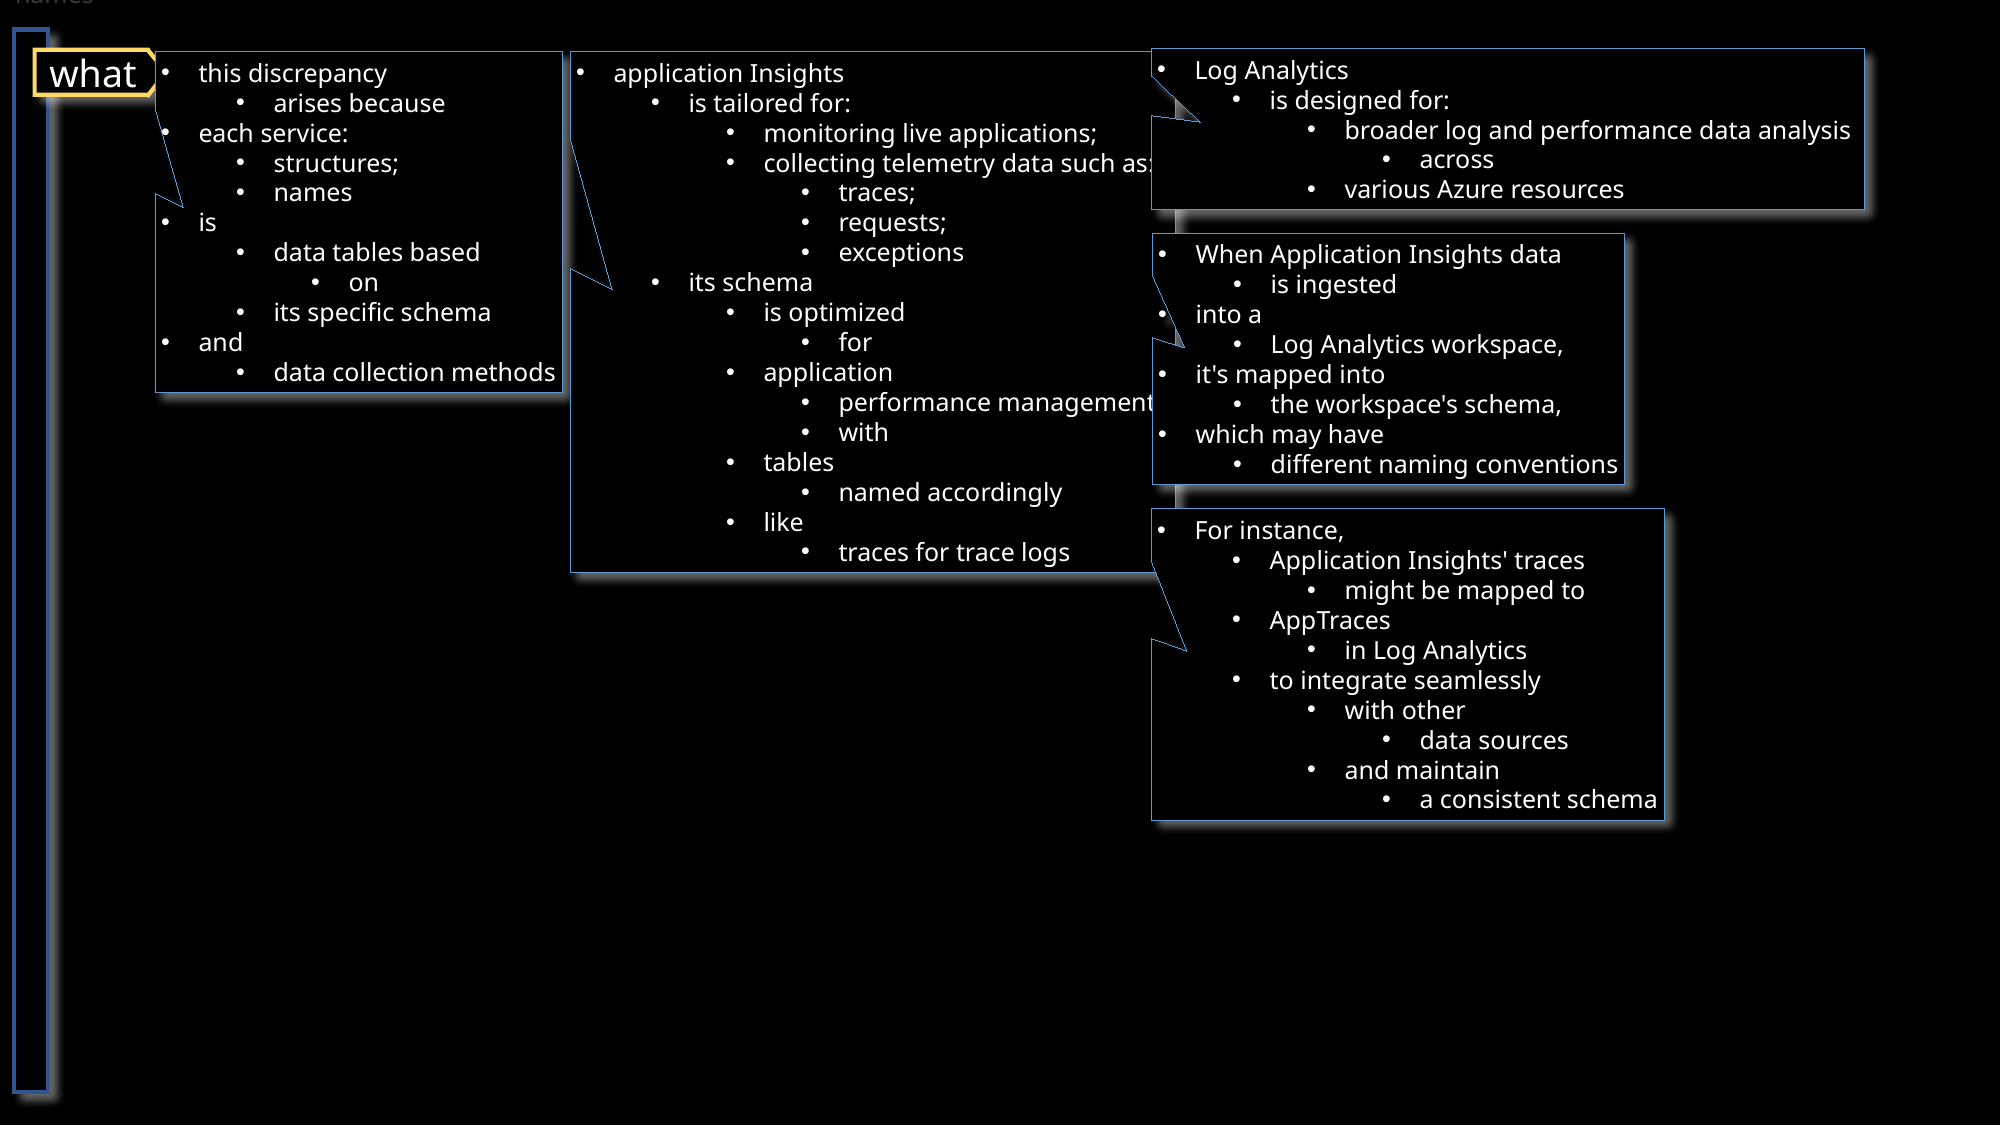

# 7.1 different table names
Log Analytics
is designed for:
broader log and performance data analysis
across
various Azure resources
what
this discrepancy
arises because
each service:
structures;
names
is
data tables based
on
its specific schema
and
data collection methods
application Insights
is tailored for:
monitoring live applications;
collecting telemetry data such as:
traces;
requests;
exceptions
its schema
is optimized
for
application
performance management,
with
tables
named accordingly
like
traces for trace logs
When Application Insights data
is ingested
into a
Log Analytics workspace,
it's mapped into
the workspace's schema,
which may have
different naming conventions
For instance,
Application Insights' traces
might be mapped to
AppTraces
in Log Analytics
to integrate seamlessly
with other
data sources
and maintain
a consistent schema